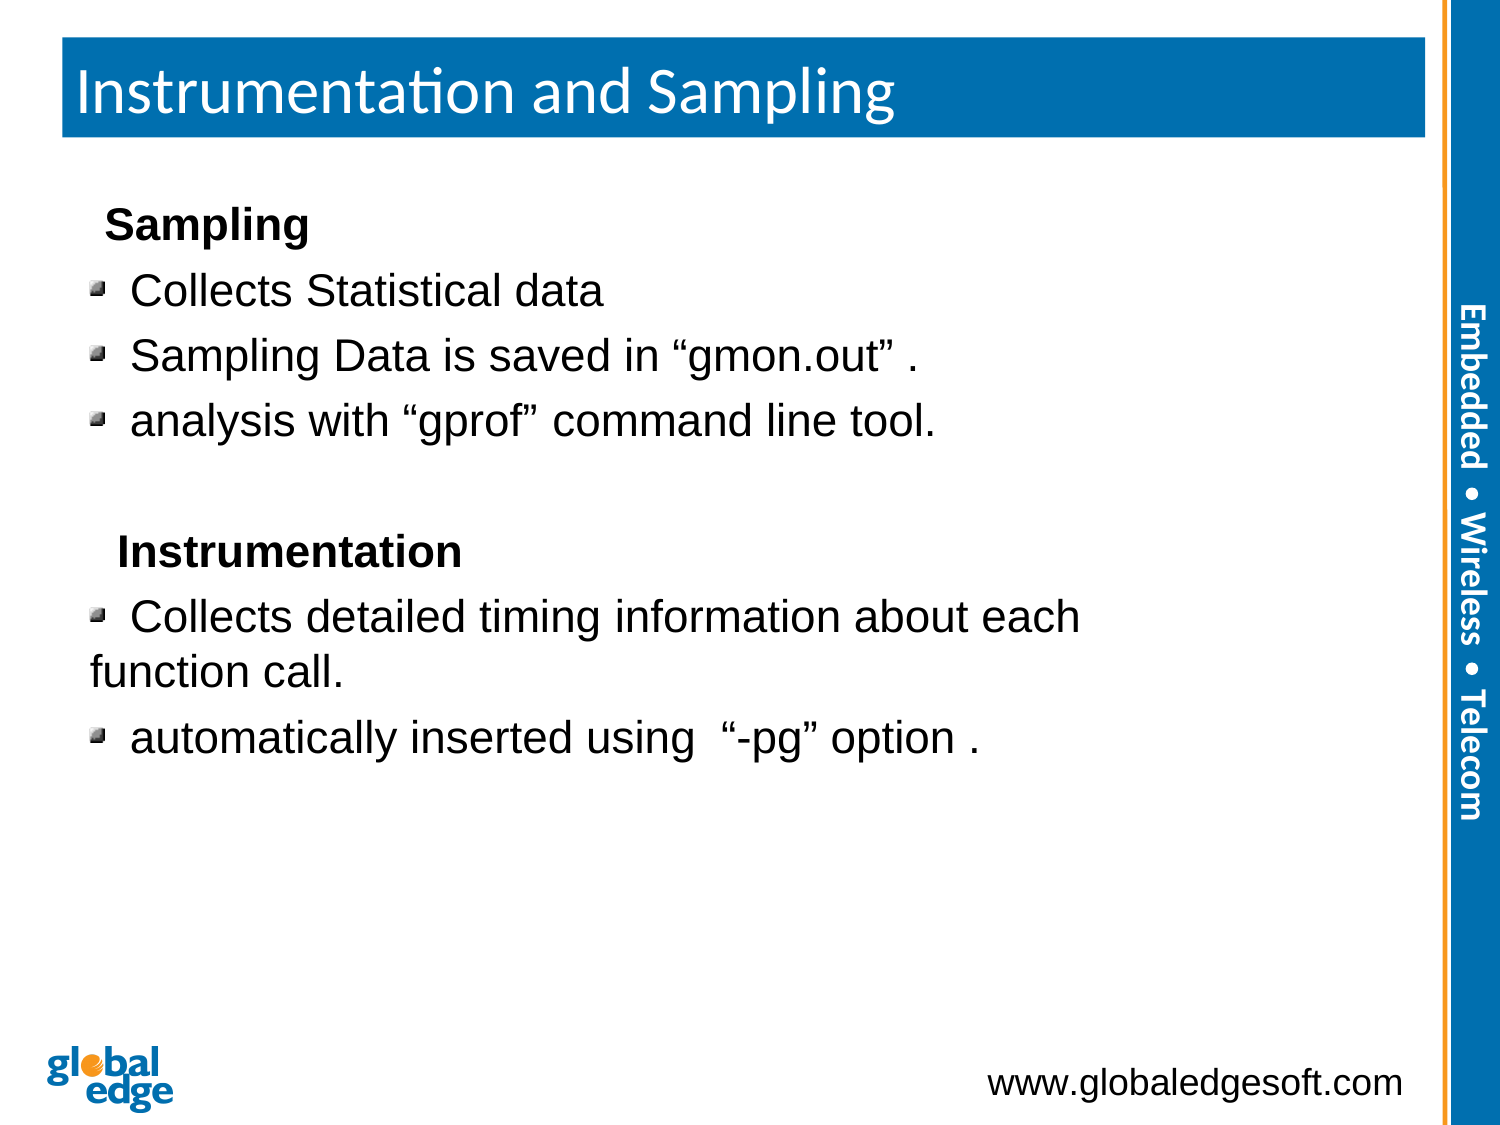

# Instrumentation and Sampling
Sampling
 Collects Statistical data
 Sampling Data is saved in “gmon.out” .
 analysis with “gprof”	 command line tool.
 Instrumentation
 Collects detailed timing 	information about each function call.
 automatically inserted using “-pg” option .